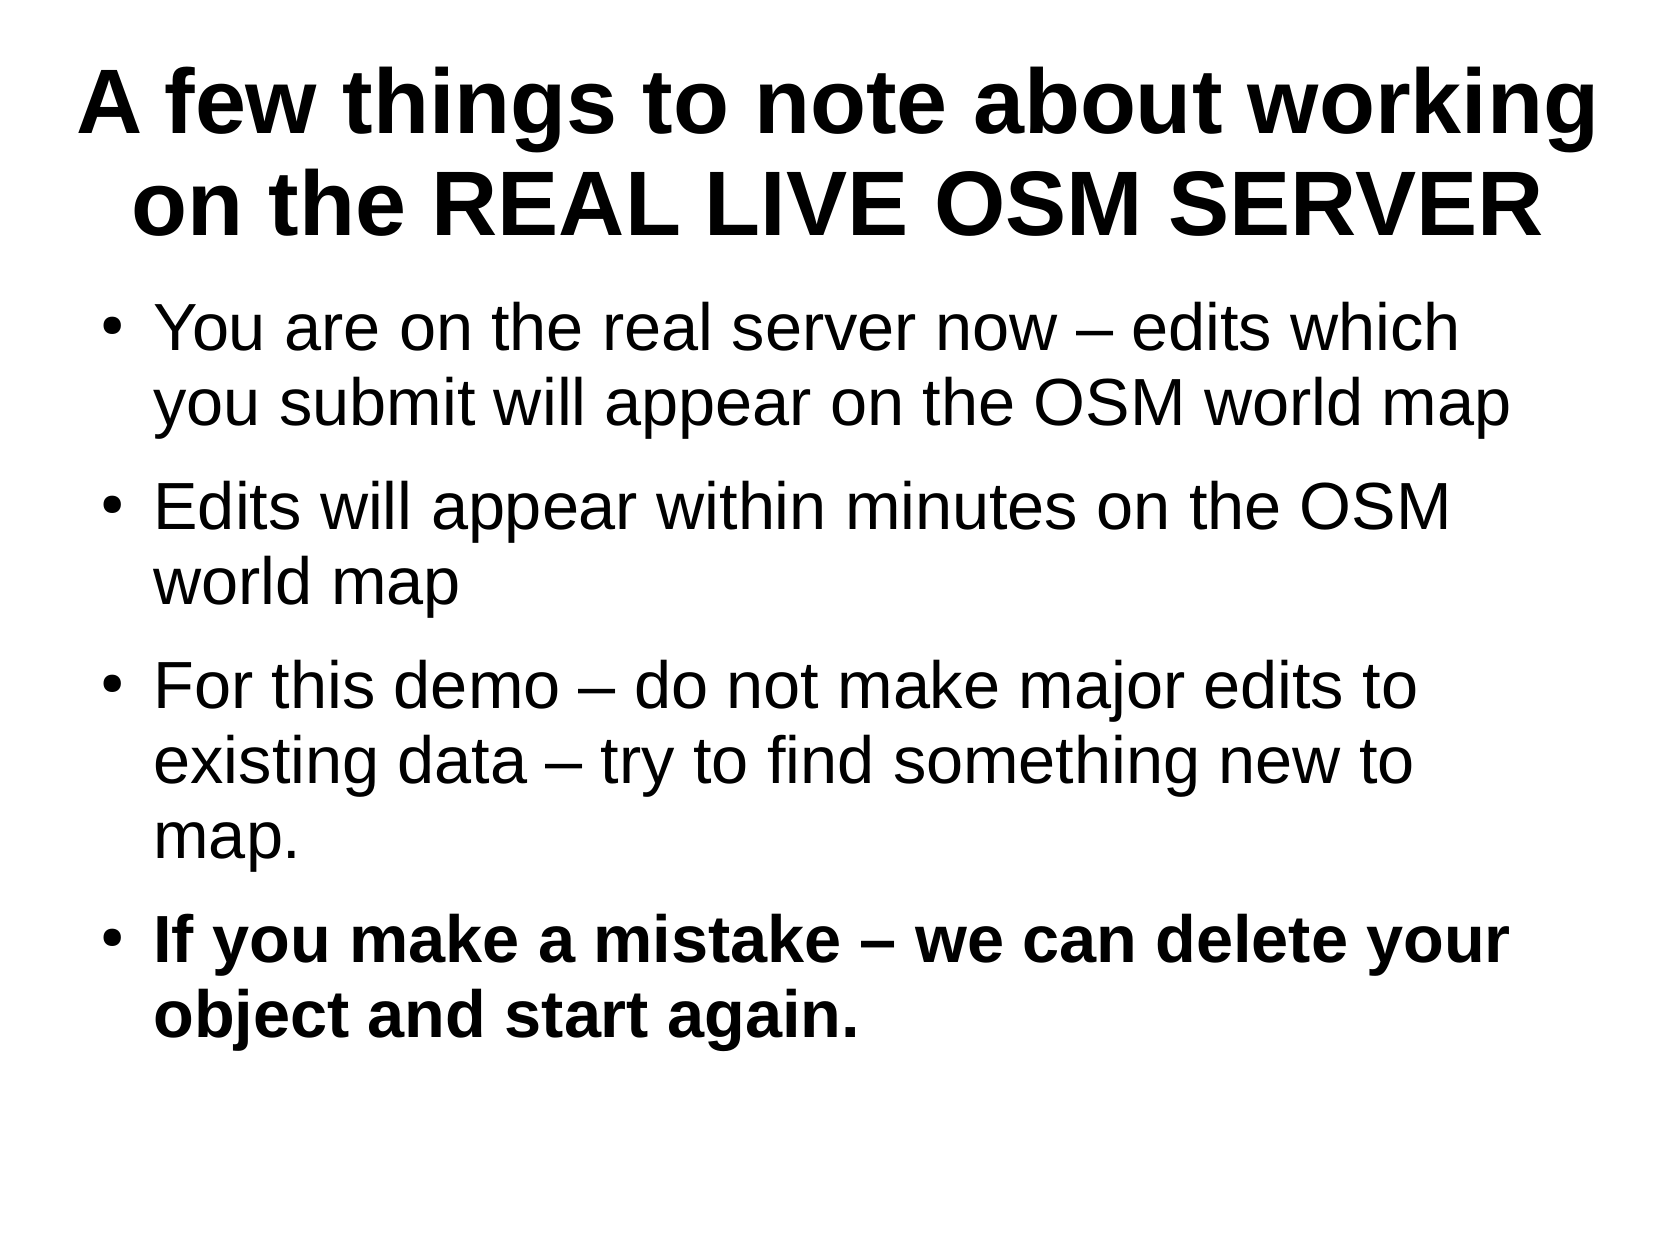

# A few things to note about working on the REAL LIVE OSM SERVER
You are on the real server now – edits which you submit will appear on the OSM world map
Edits will appear within minutes on the OSM world map
For this demo – do not make major edits to existing data – try to find something new to map.
If you make a mistake – we can delete your object and start again.